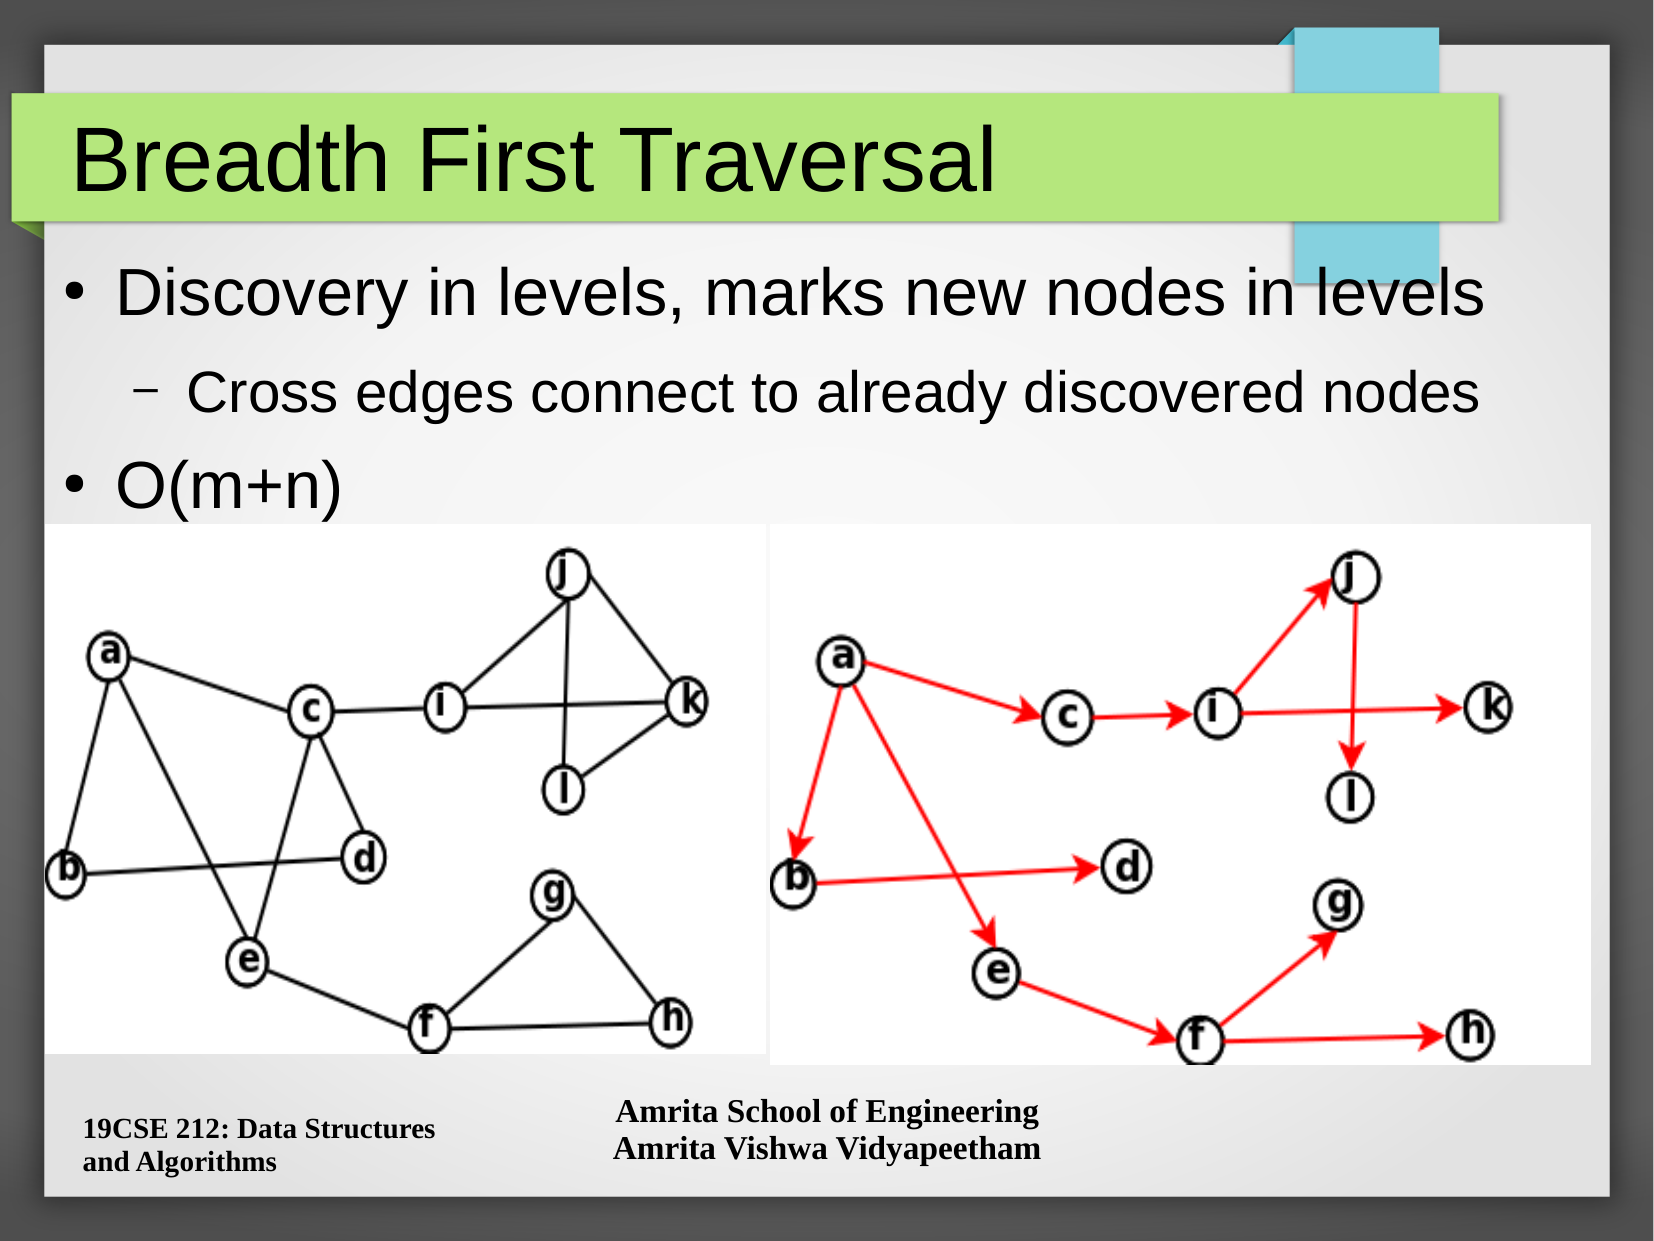

# Breadth First Traversal
Discovery in levels, marks new nodes in levels
Cross edges connect to already discovered nodes
O(m+n)